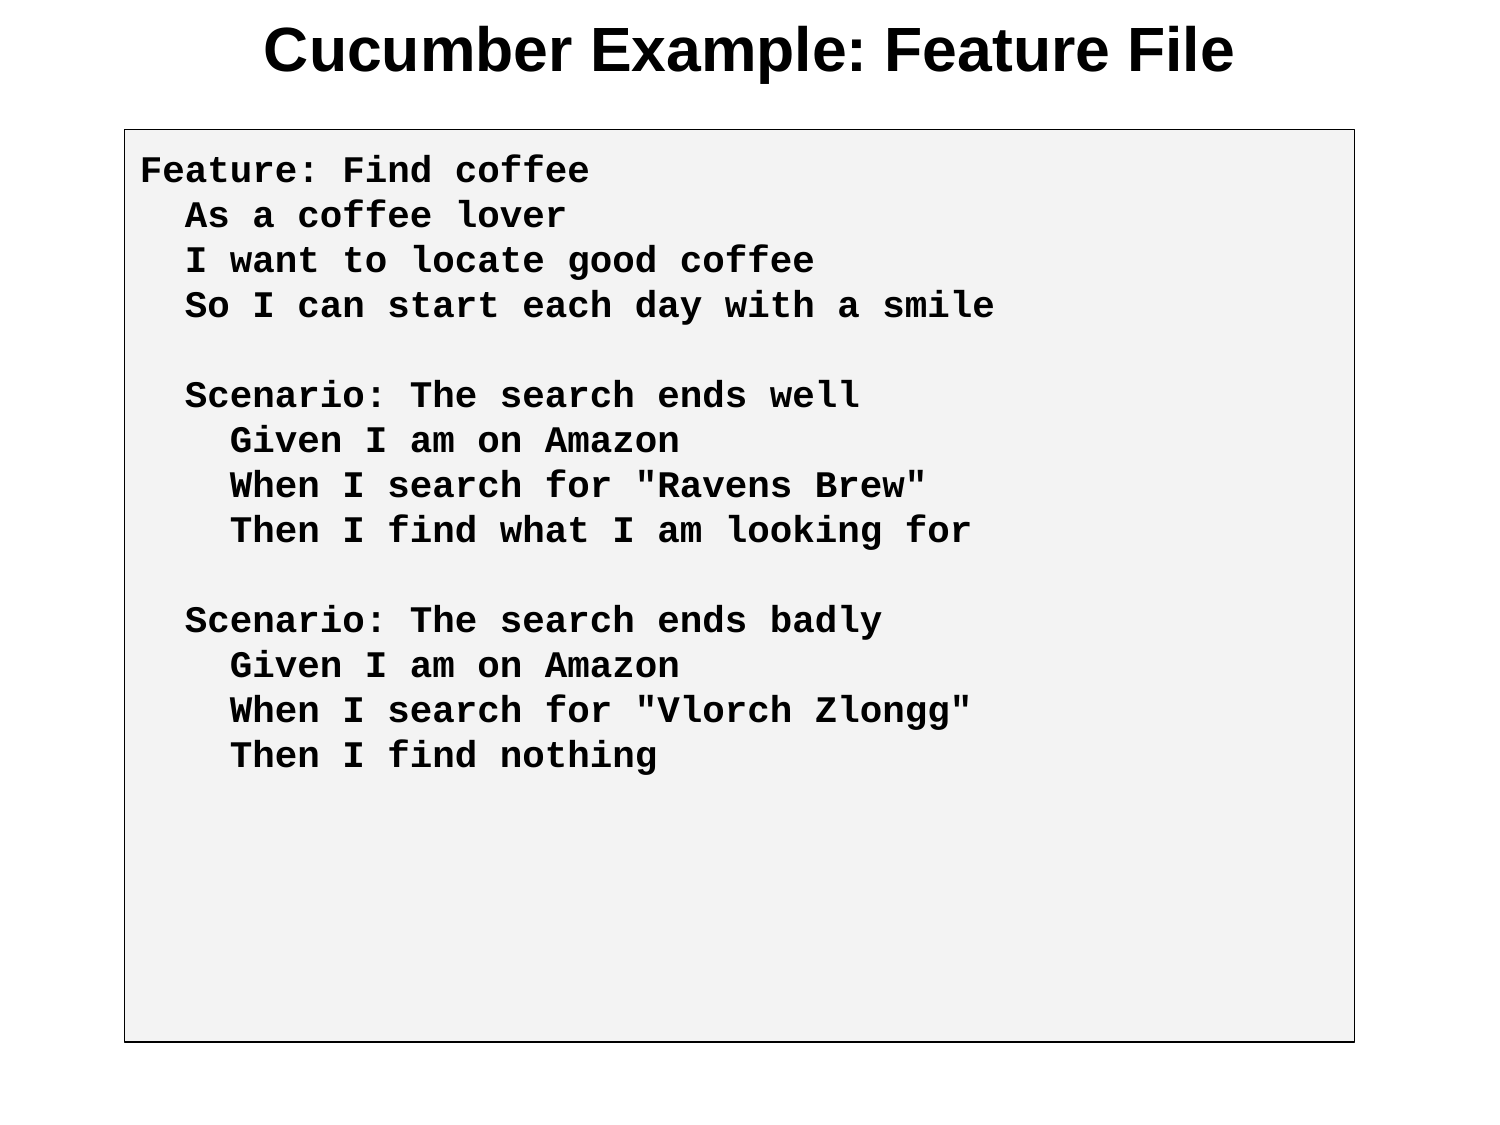

Cucumber Example: Feature File
Feature: Find coffee
 As a coffee lover
 I want to locate good coffee
 So I can start each day with a smile
 Scenario: The search ends well
 Given I am on Amazon
 When I search for "Ravens Brew"
 Then I find what I am looking for
 Scenario: The search ends badly
 Given I am on Amazon
 When I search for "Vlorch Zlongg"
 Then I find nothing